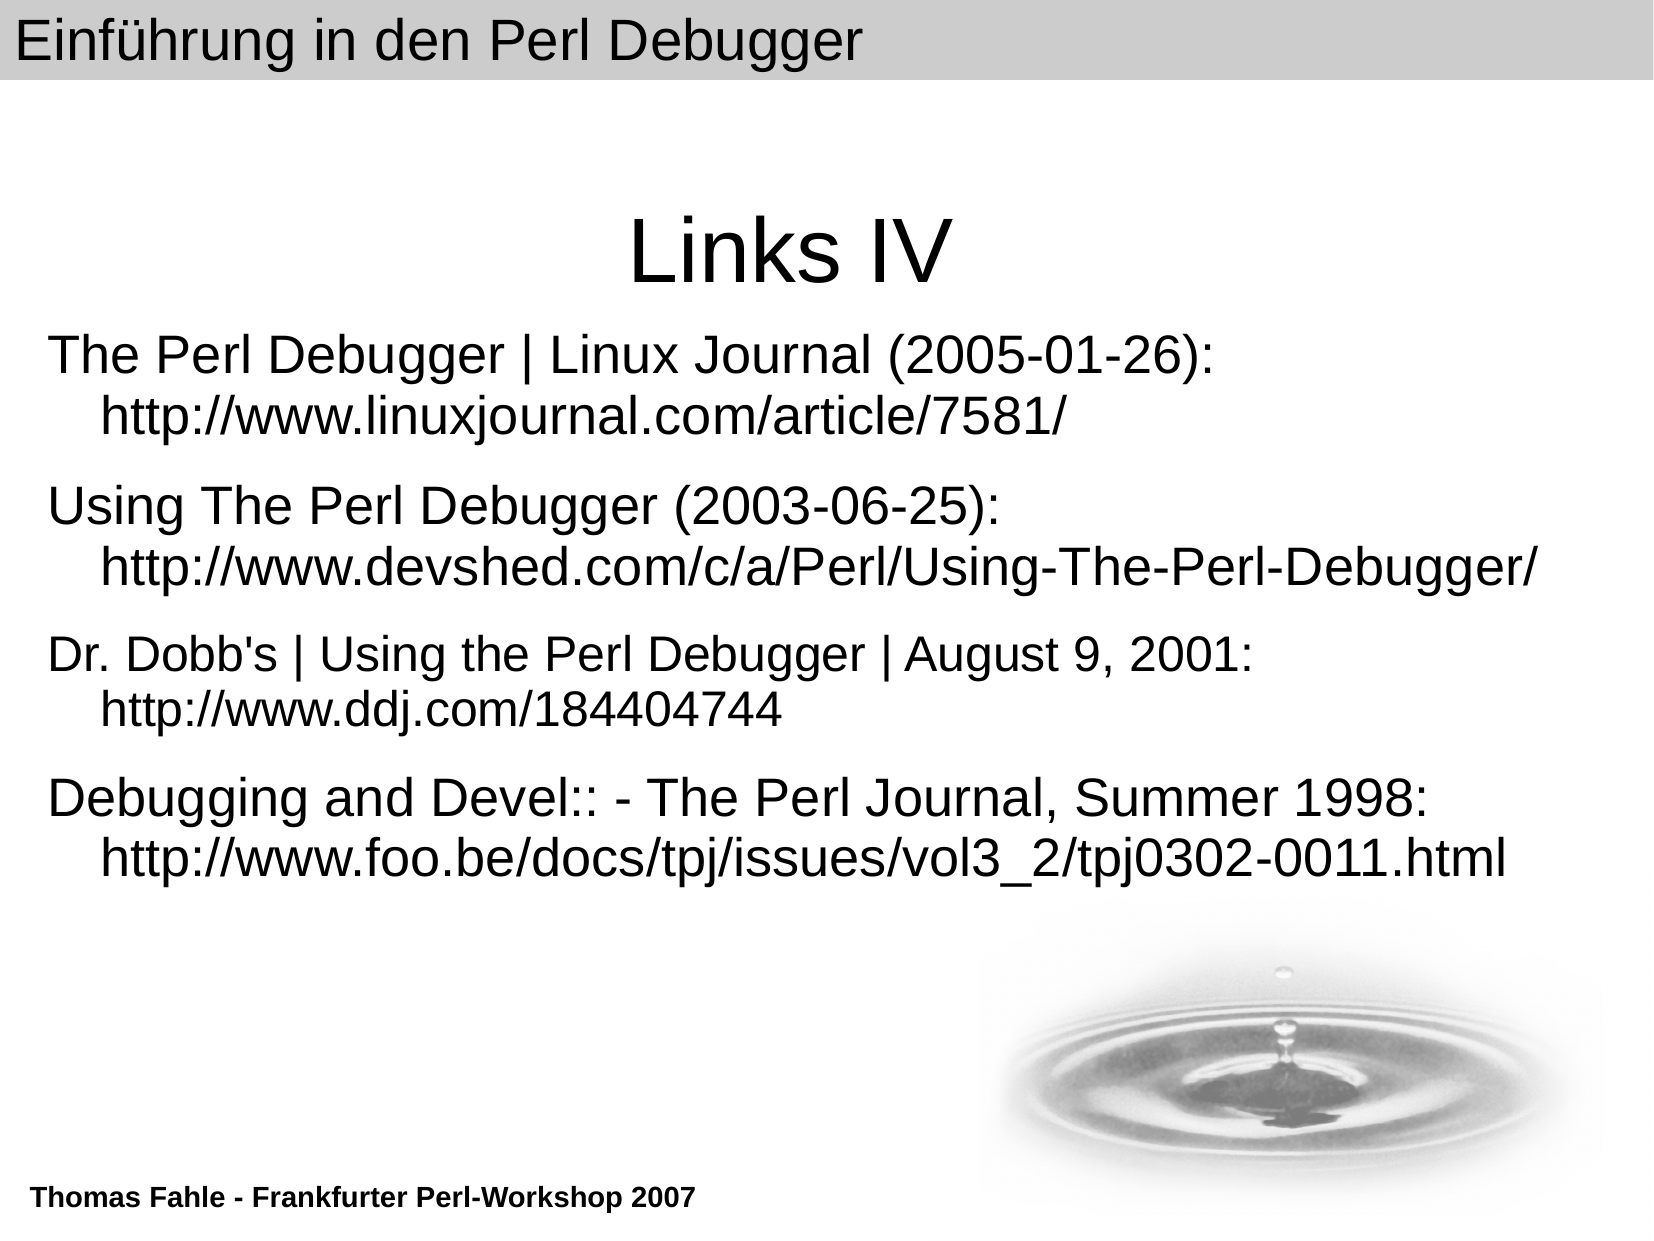

# Links IV
The Perl Debugger | Linux Journal (2005-01-26): http://www.linuxjournal.com/article/7581/
Using The Perl Debugger (2003-06-25): http://www.devshed.com/c/a/Perl/Using-The-Perl-Debugger/
Dr. Dobb's | Using the Perl Debugger | August 9, 2001: http://www.ddj.com/184404744
Debugging and Devel:: - The Perl Journal, Summer 1998: http://www.foo.be/docs/tpj/issues/vol3_2/tpj0302-0011.html